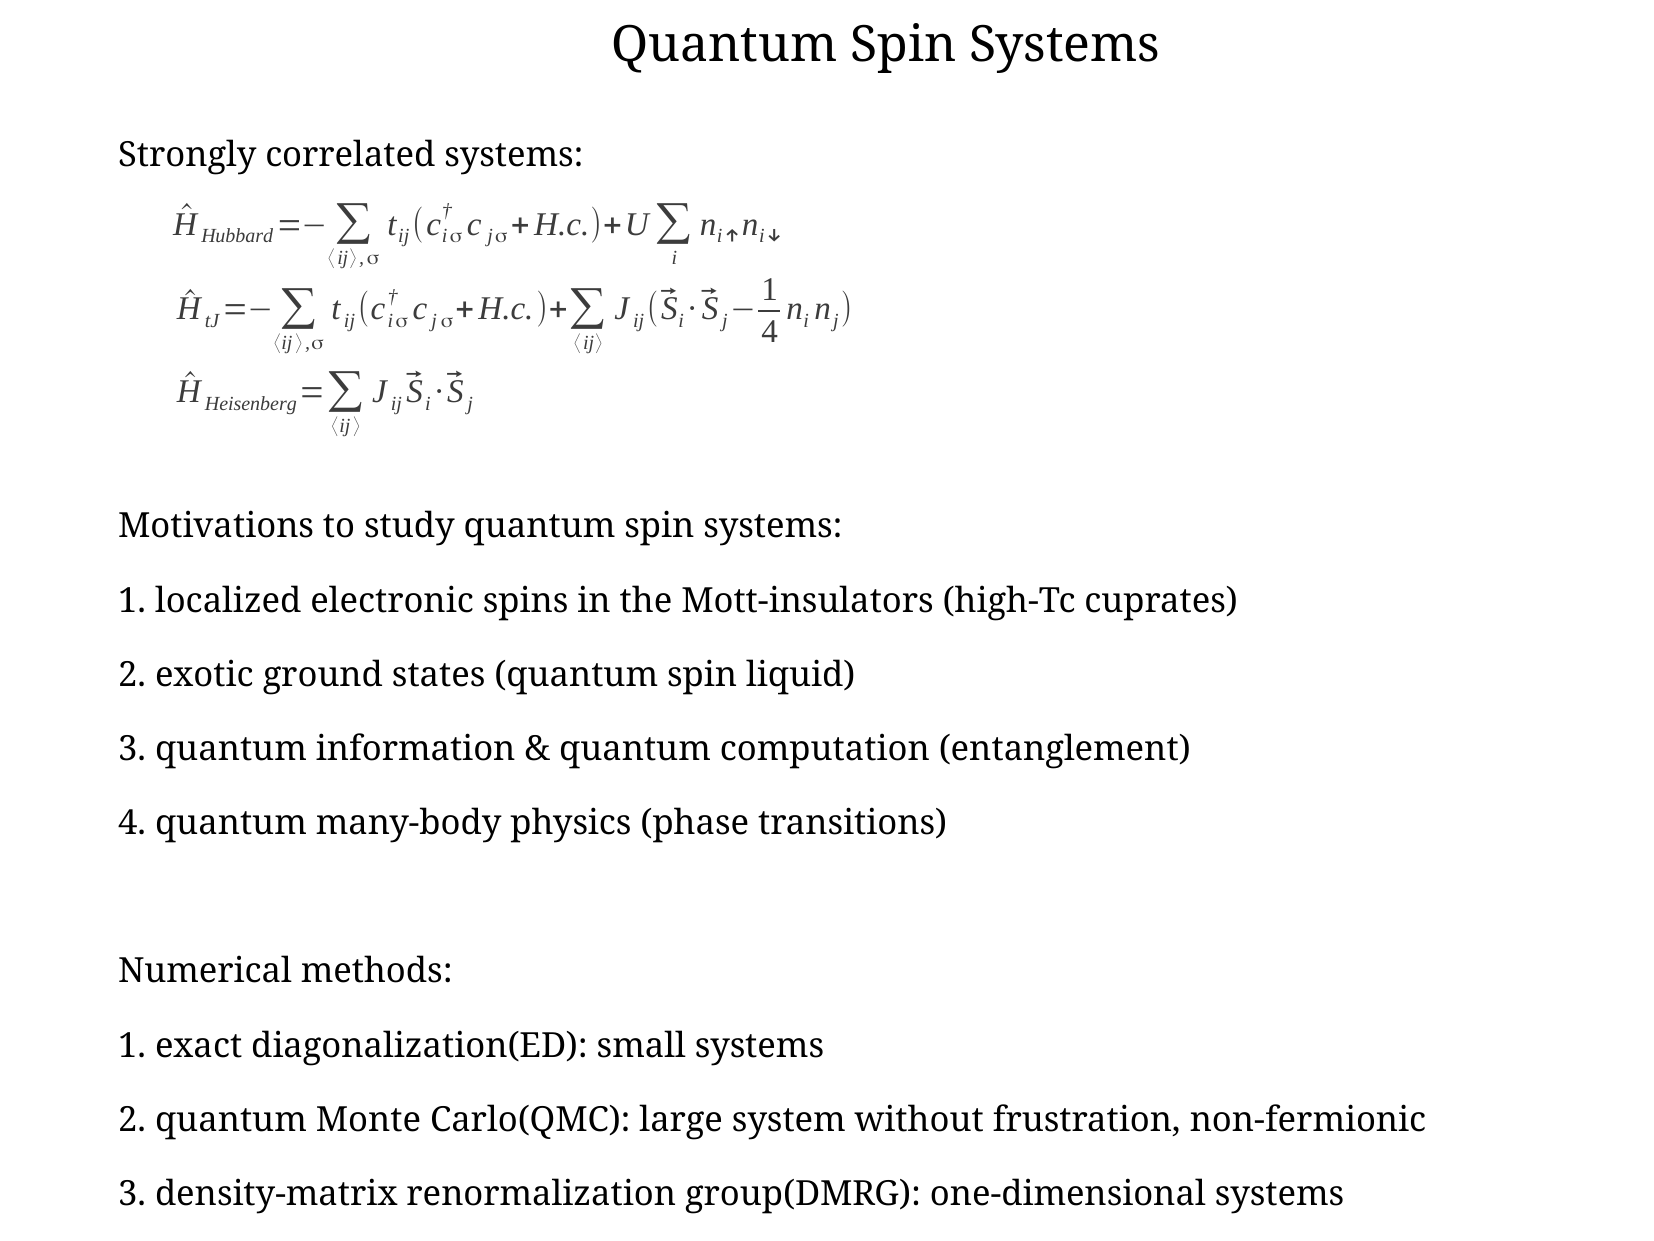

# Quantum Spin Systems
Strongly correlated systems:
Motivations to study quantum spin systems:
1. localized electronic spins in the Mott-insulators (high-Tc cuprates)
2. exotic ground states (quantum spin liquid)
3. quantum information & quantum computation (entanglement)
4. quantum many-body physics (phase transitions)
Numerical methods:
1. exact diagonalization(ED): small systems
2. quantum Monte Carlo(QMC): large system without frustration, non-fermionic
3. density-matrix renormalization group(DMRG): one-dimensional systems